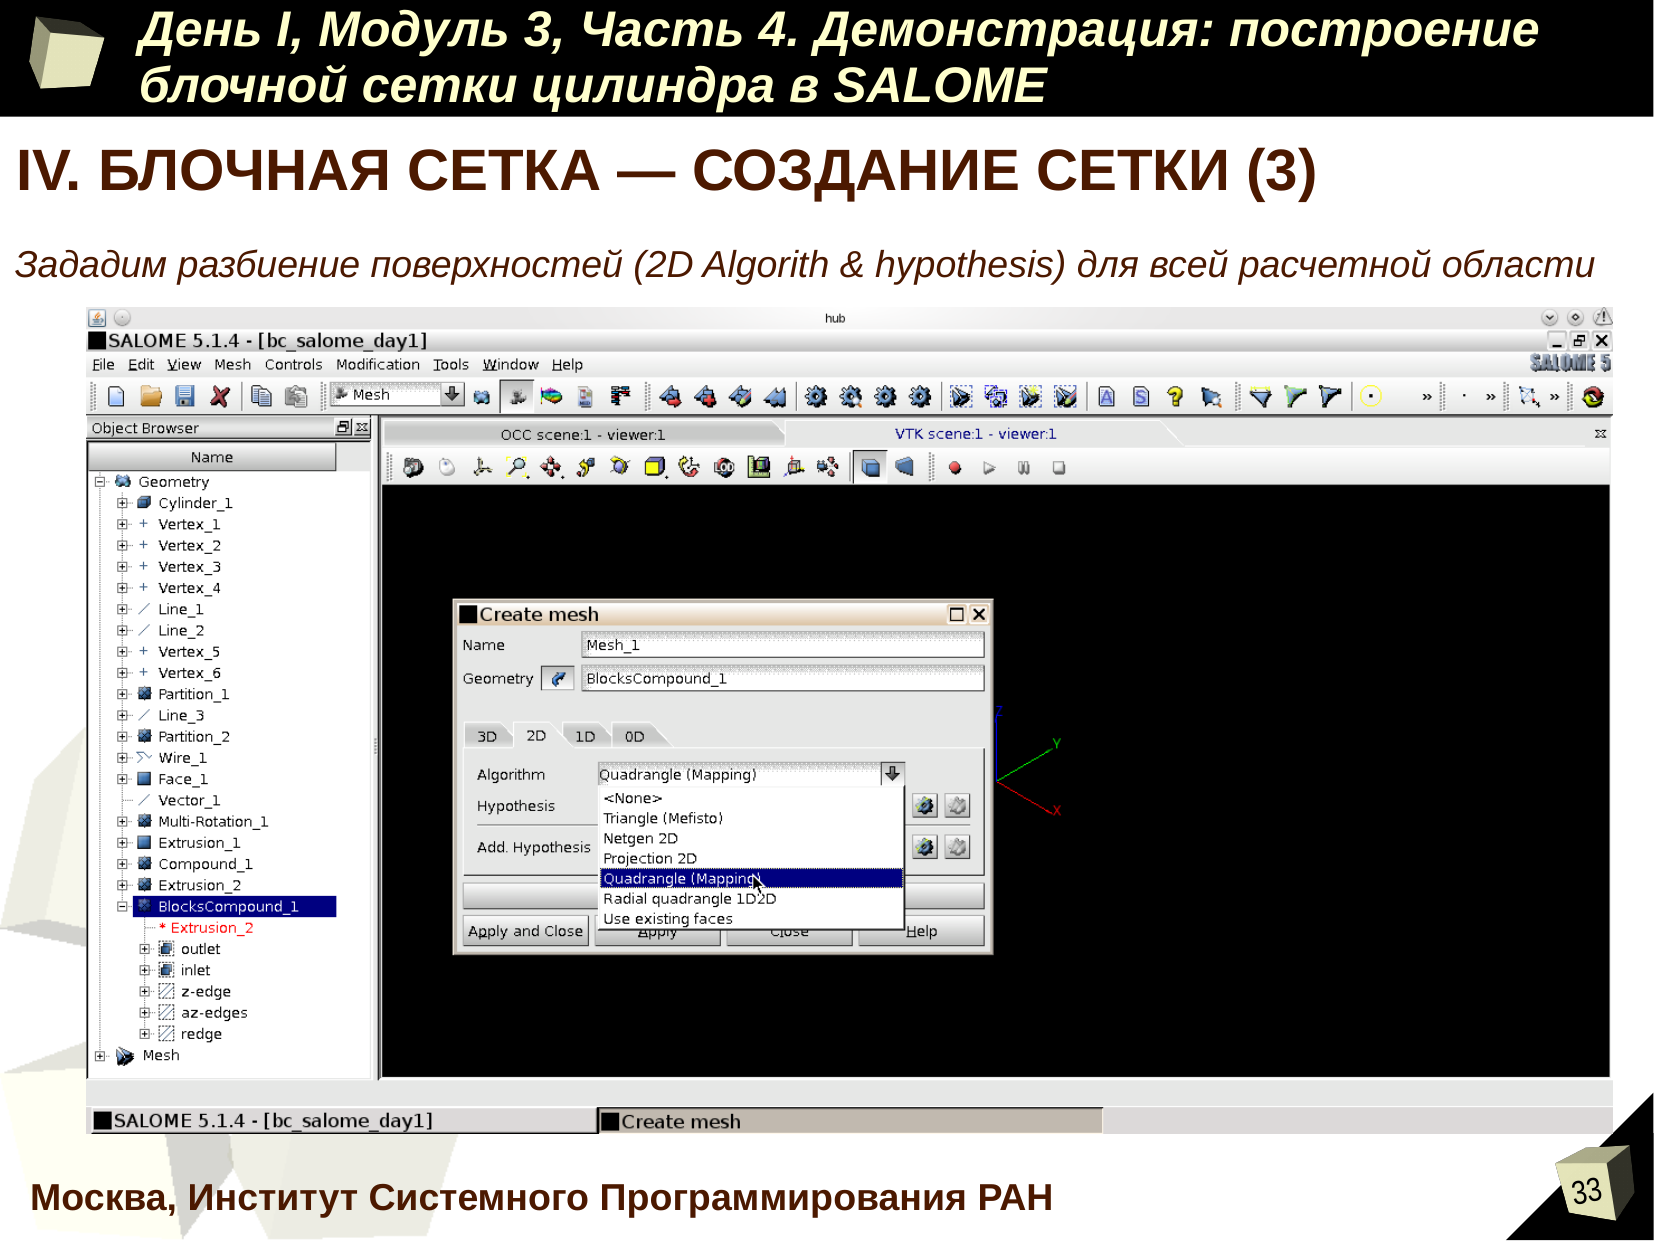

IV. БЛОЧНАЯ СЕТКА — СОЗДАНИЕ СЕТКИ (3)
Зададим разбиение поверхностей (2D Algorith & hypothesis) для всей расчетной области